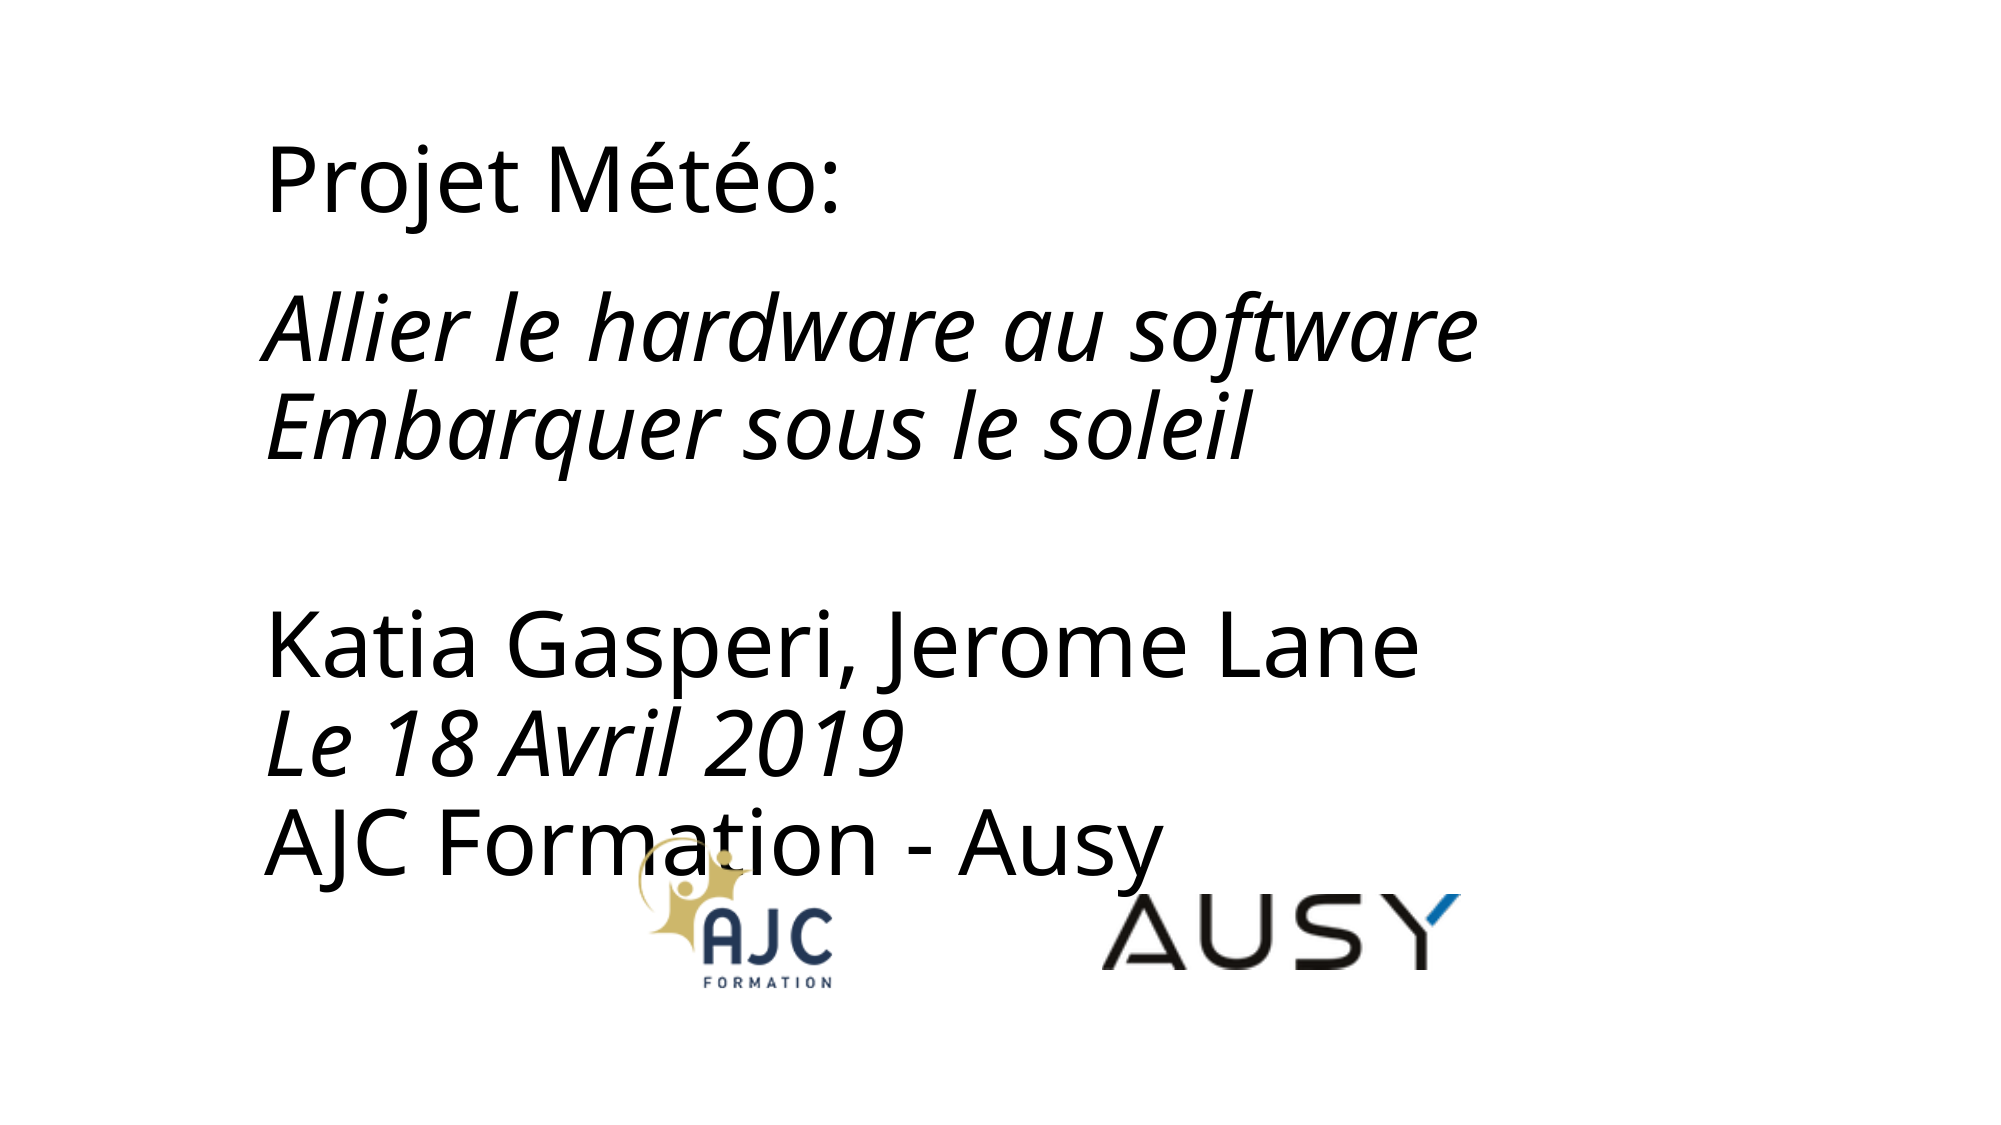

# Projet Météo: Allier le hardware au software Embarquer sous le soleil
Katia Gasperi, Jerome Lane
Le 18 Avril 2019
AJC Formation - Ausy